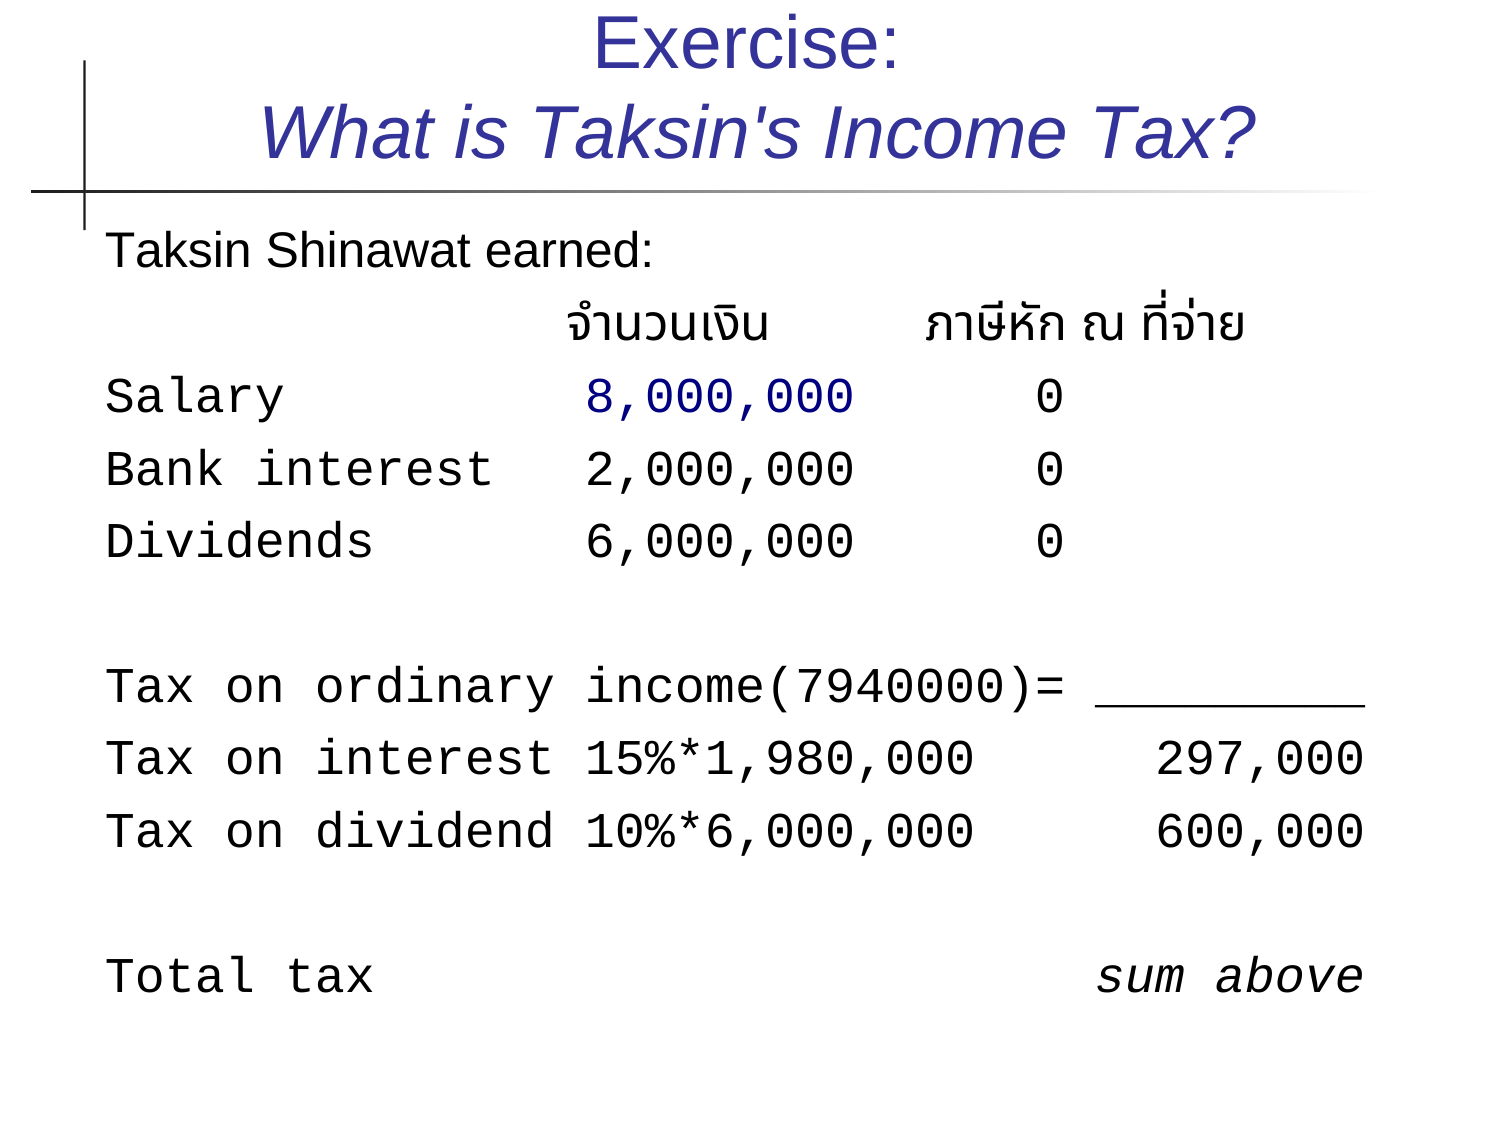

# Exercise: What is Taksin's Income Tax?
Taksin Shinawat earned:
 จำนวนเงิน ภาษีหัก ณ ที่จ่าย
Salary 8,000,000 0
Bank interest 2,000,000 0
Dividends 6,000,000 0
Tax on ordinary income(7940000)= _________
Tax on interest 15%*1,980,000 297,000
Tax on dividend 10%*6,000,000 600,000
Total tax sum above